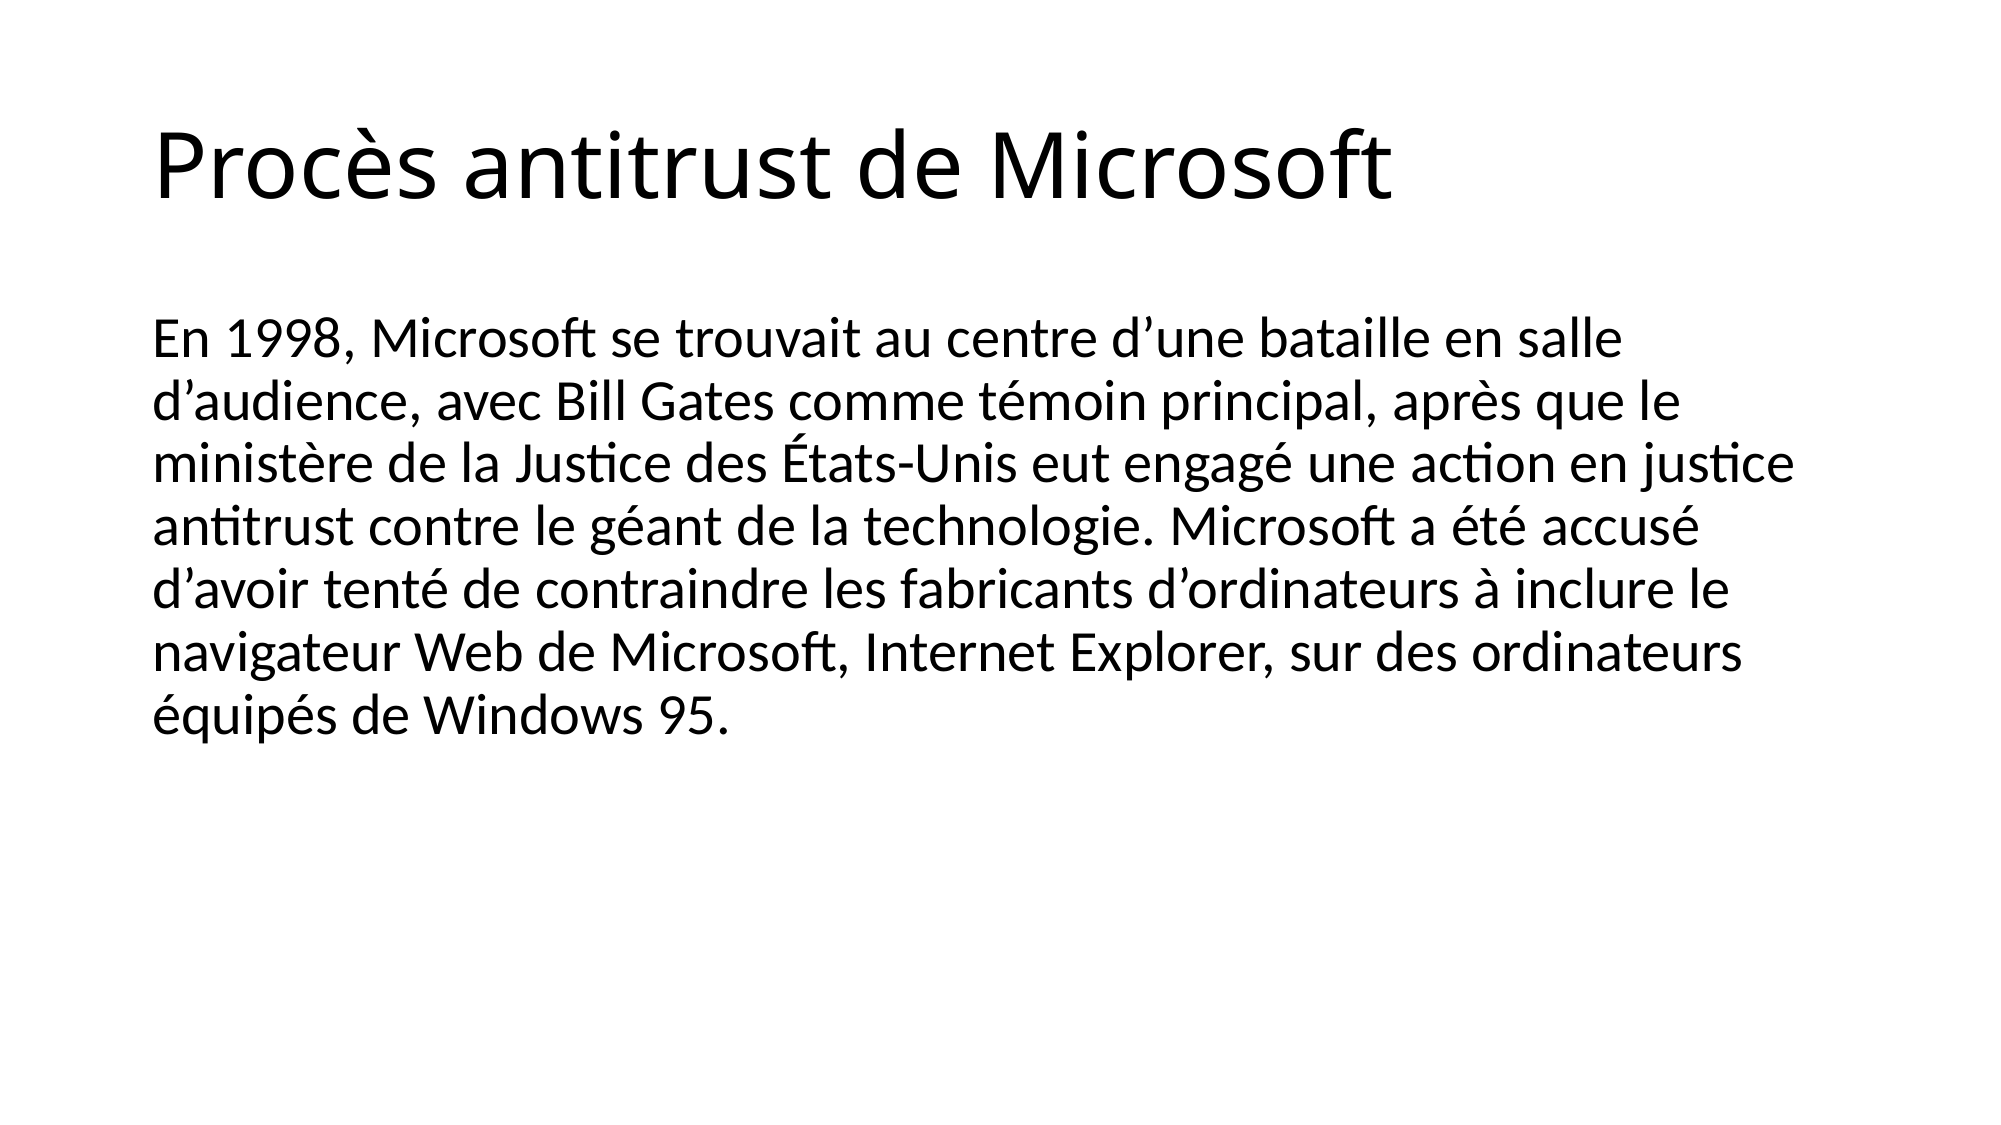

# Procès antitrust de Microsoft
En 1998, Microsoft se trouvait au centre d’une bataille en salle d’audience, avec Bill Gates comme témoin principal, après que le ministère de la Justice des États-Unis eut engagé une action en justice antitrust contre le géant de la technologie. Microsoft a été accusé d’avoir tenté de contraindre les fabricants d’ordinateurs à inclure le navigateur Web de Microsoft, Internet Explorer, sur des ordinateurs équipés de Windows 95.